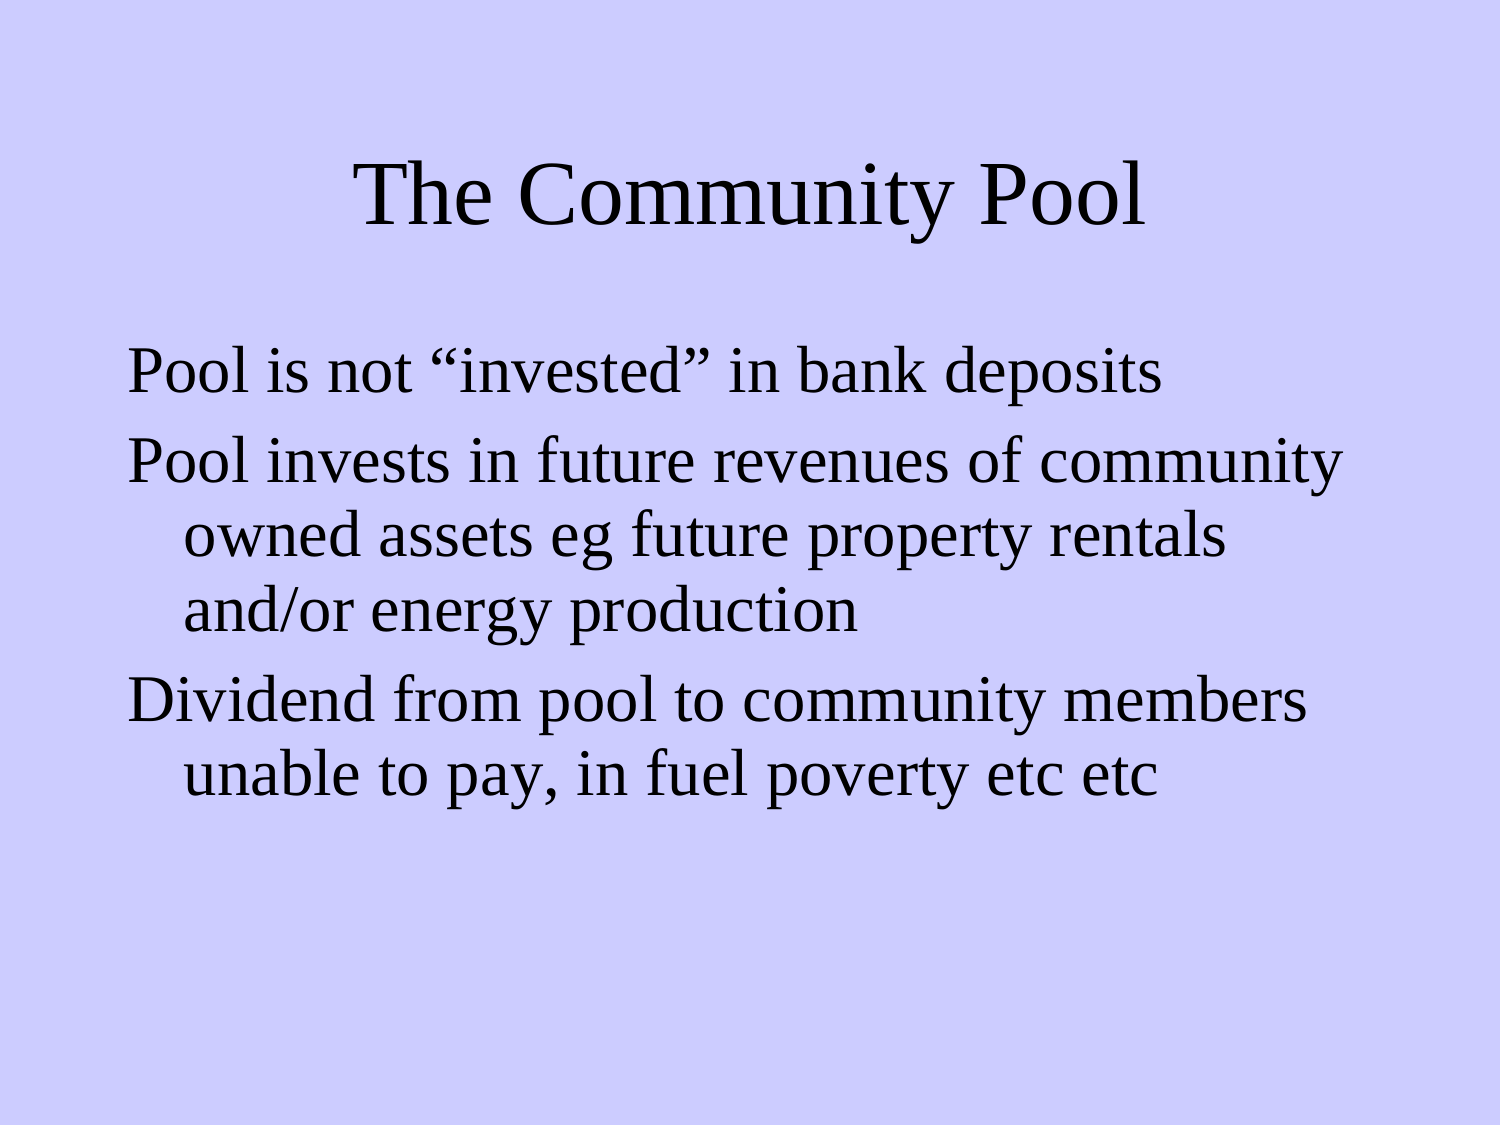

# The Community Pool
Pool is not “invested” in bank deposits
Pool invests in future revenues of community owned assets eg future property rentals and/or energy production
Dividend from pool to community members unable to pay, in fuel poverty etc etc